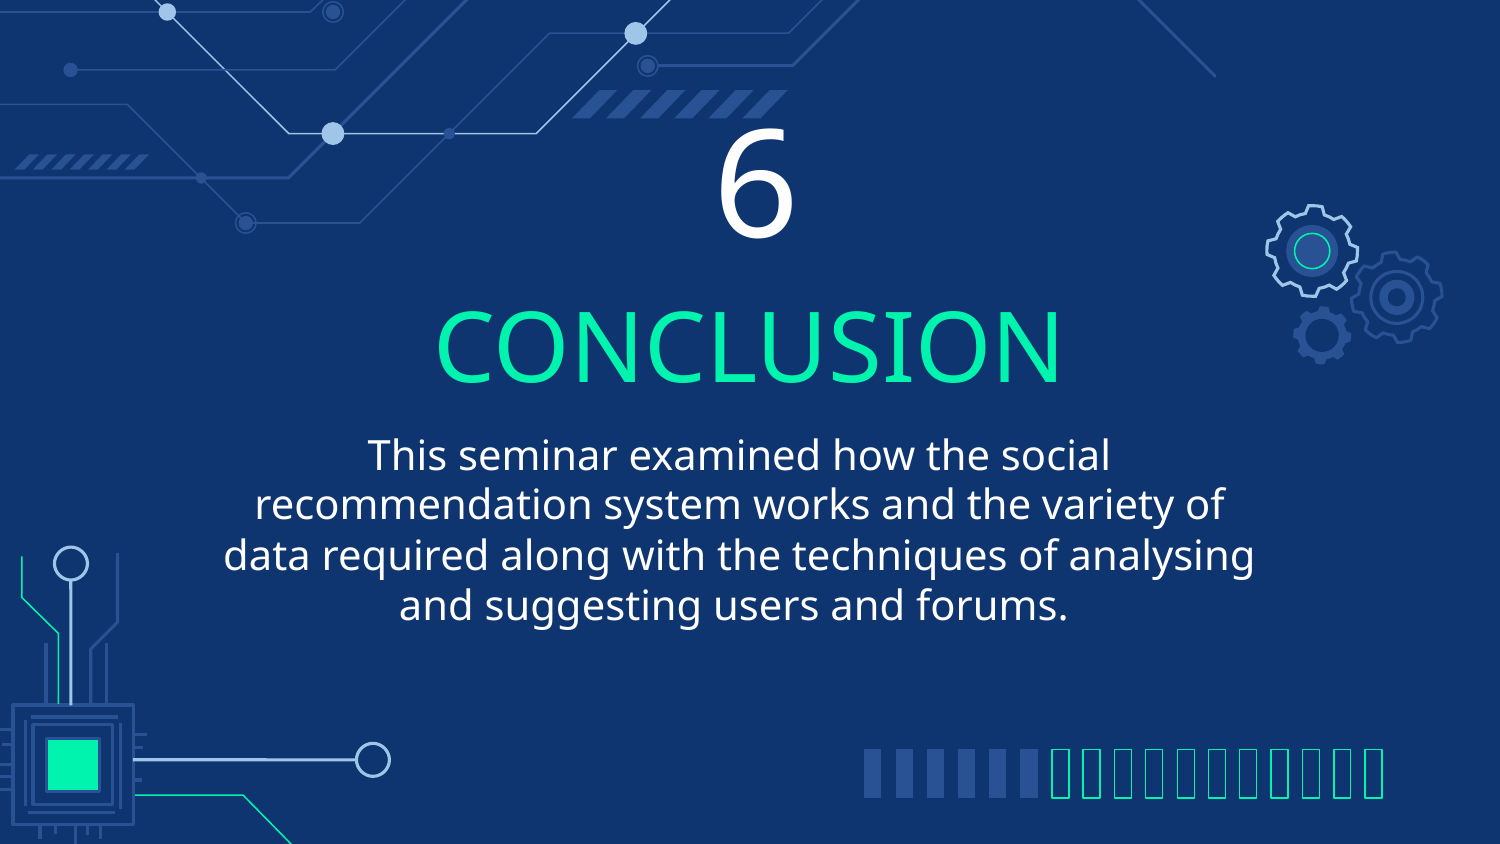

6
# CONCLUSION
This seminar examined how the social recommendation system works and the variety of data required along with the techniques of analysing and suggesting users and forums.